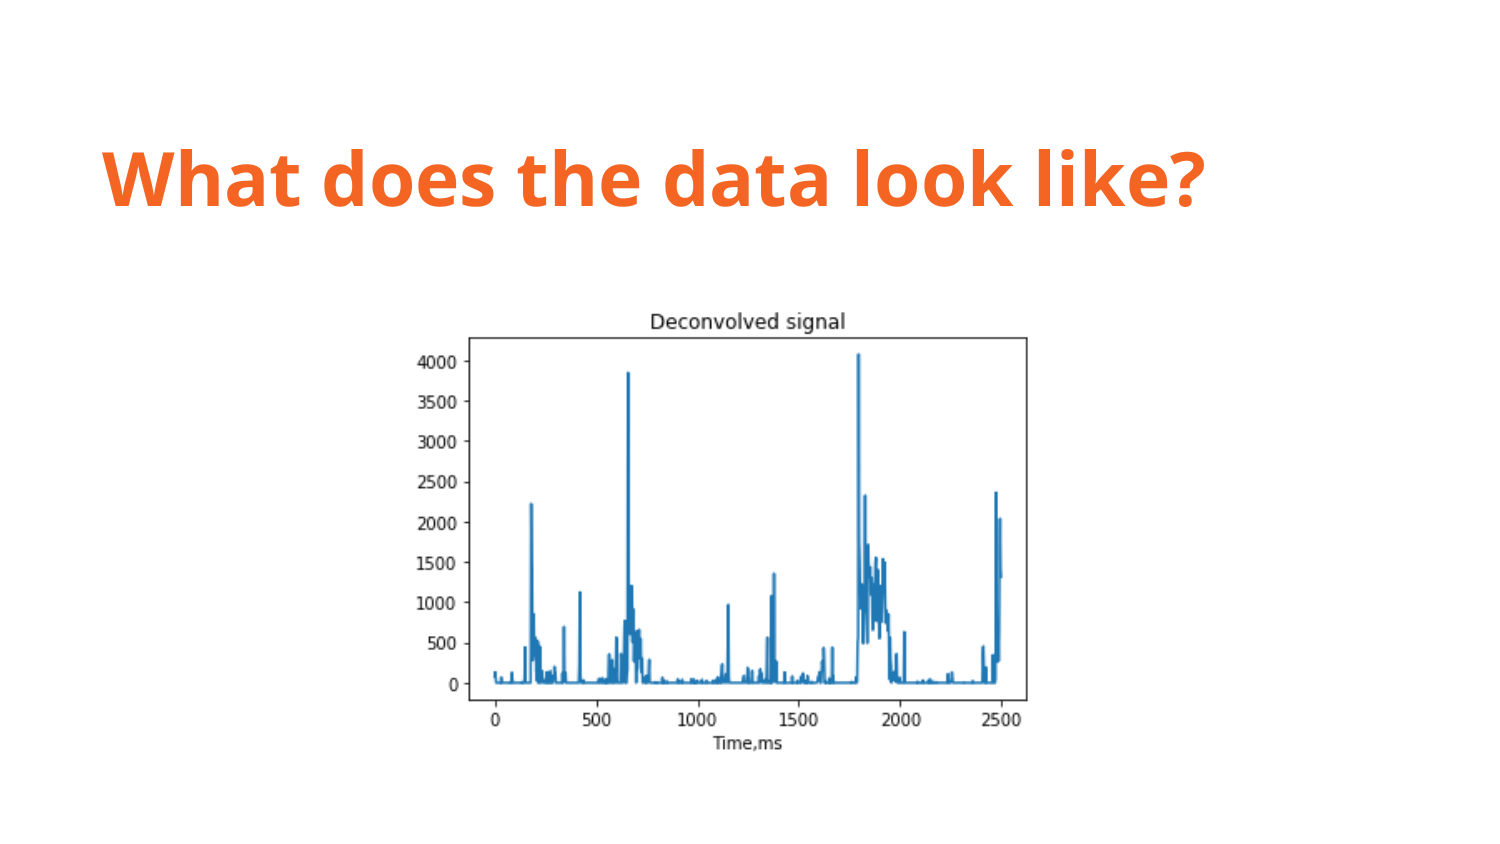

# What does the data look like?